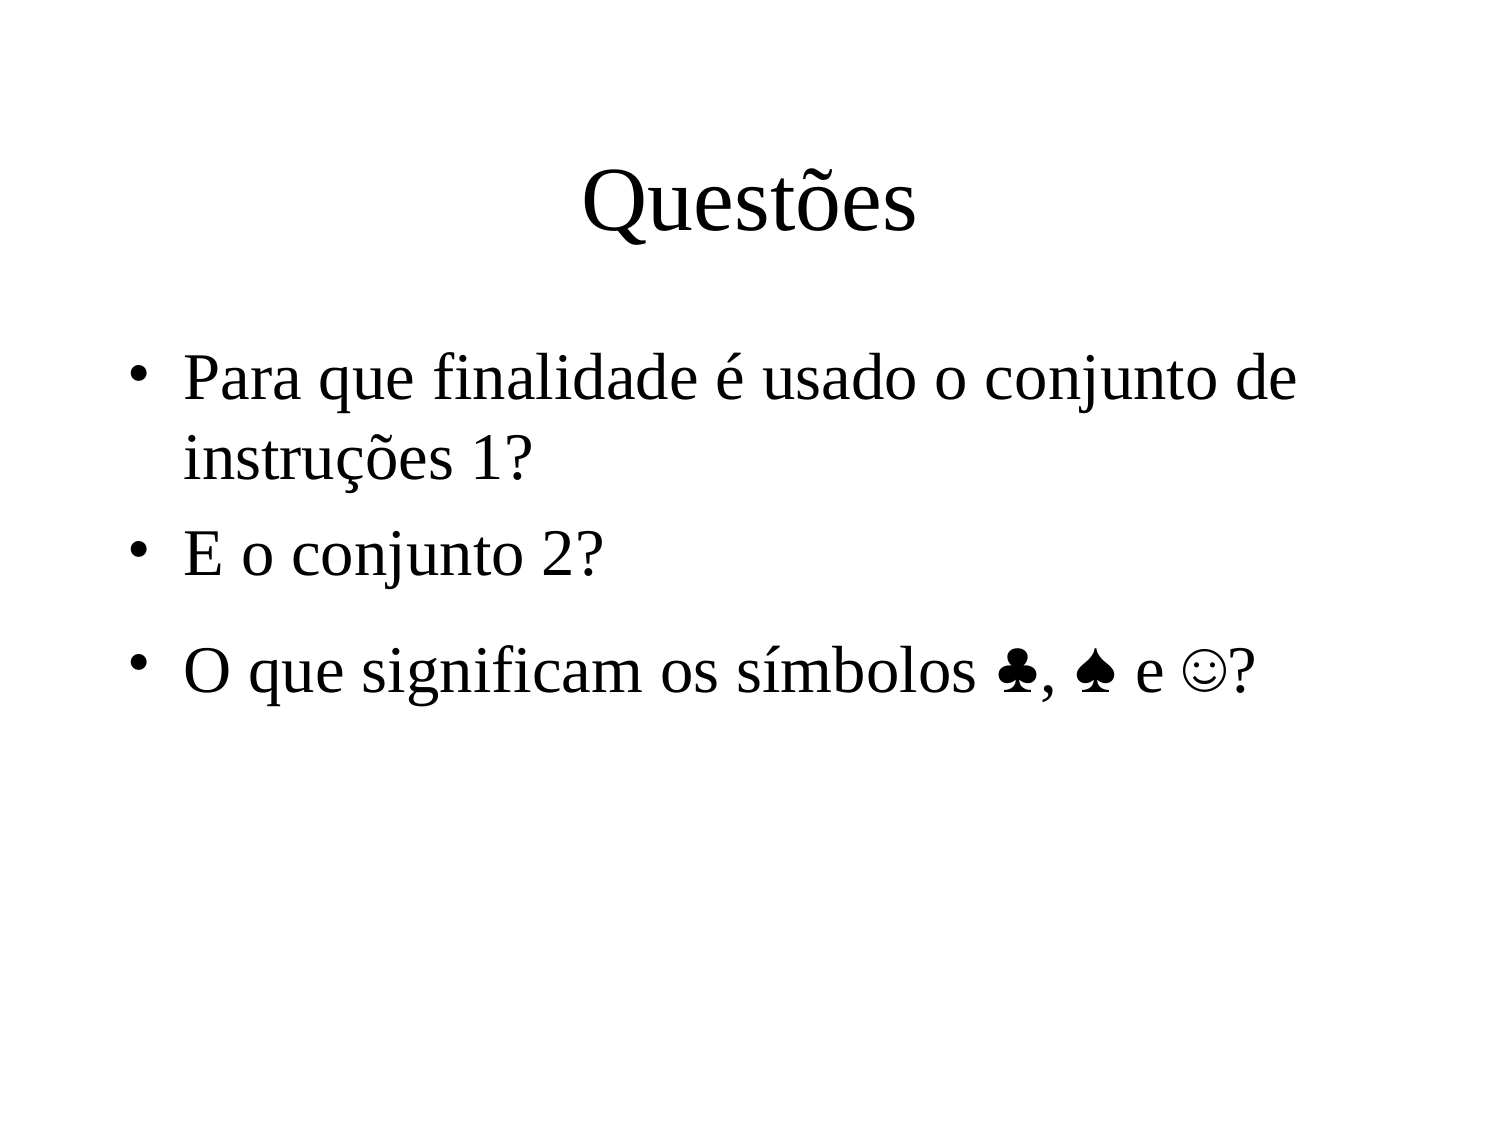

# Questões
Para que finalidade é usado o conjunto de instruções 1?
E o conjunto 2?
O que significam os símbolos ♣, ♠ e ☺?